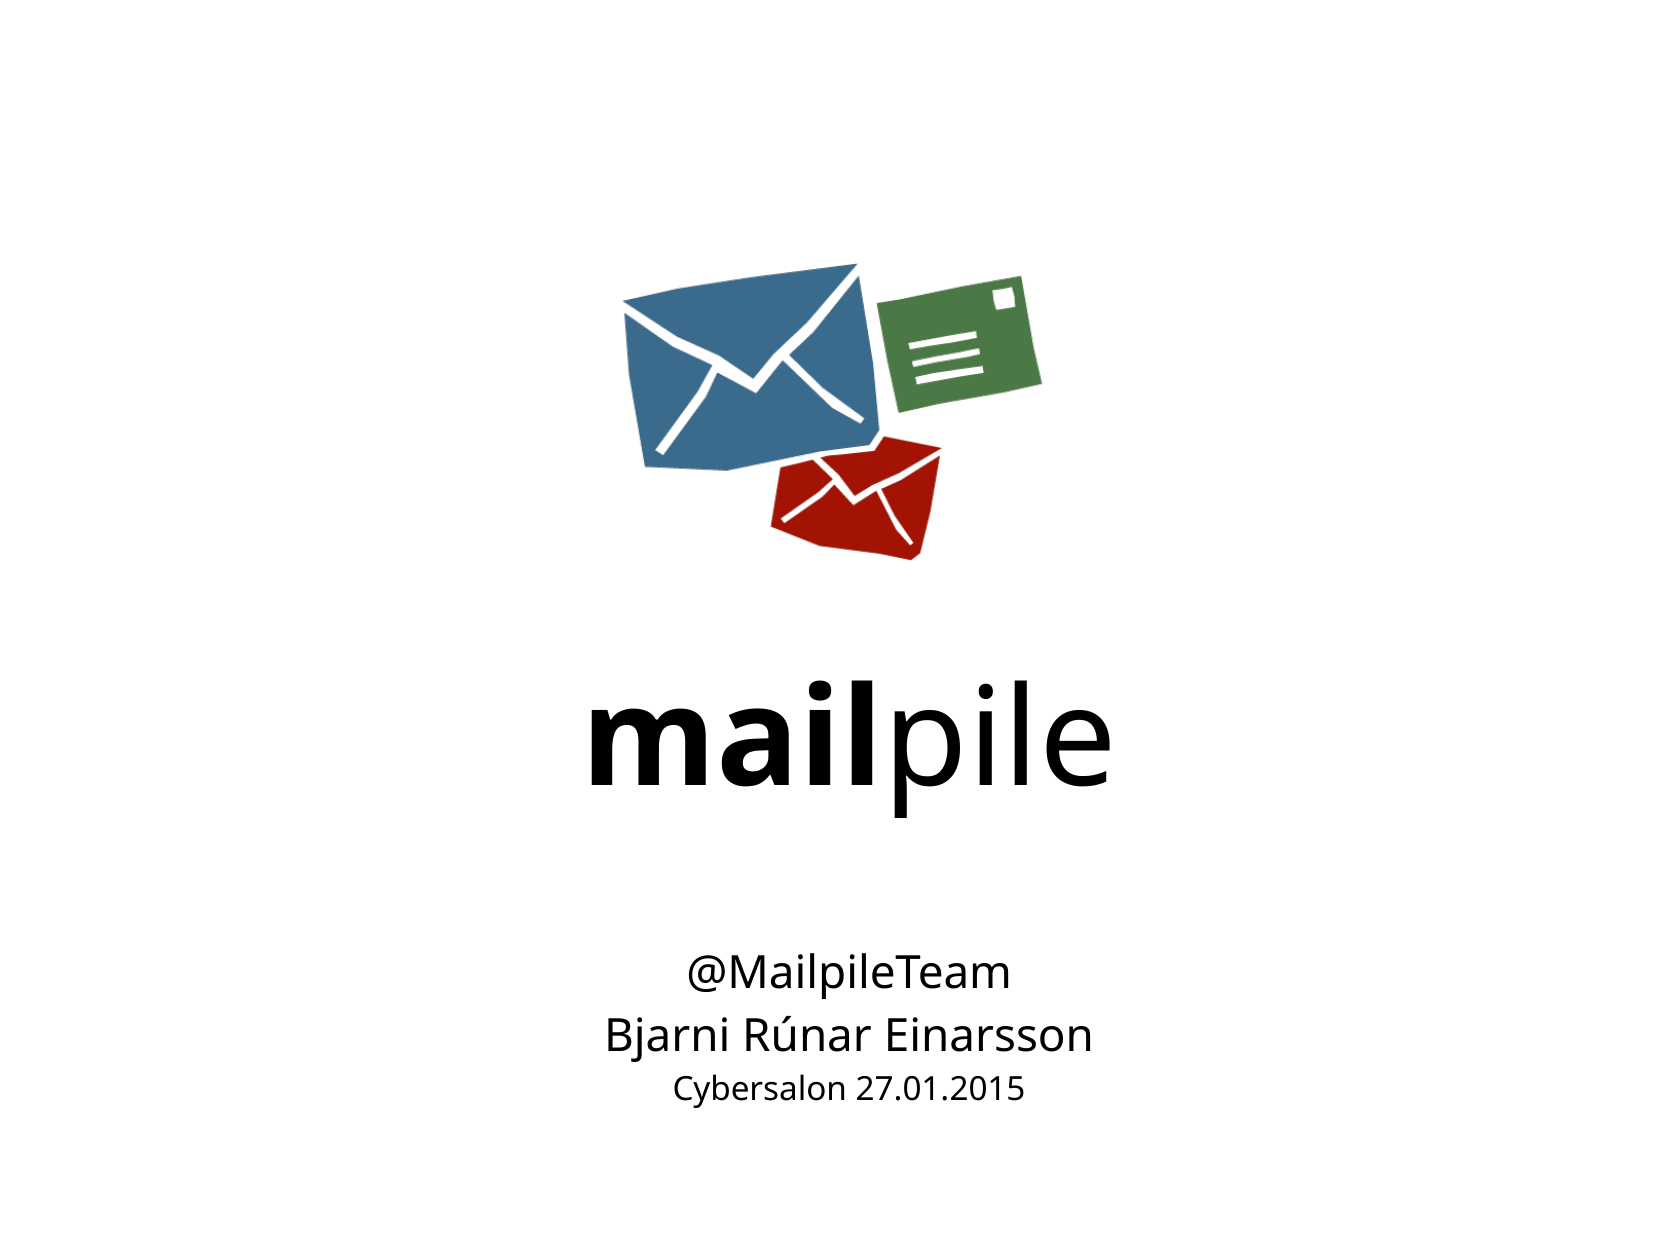

mailpile
@MailpileTeam
Bjarni Rúnar Einarsson
Cybersalon 27.01.2015